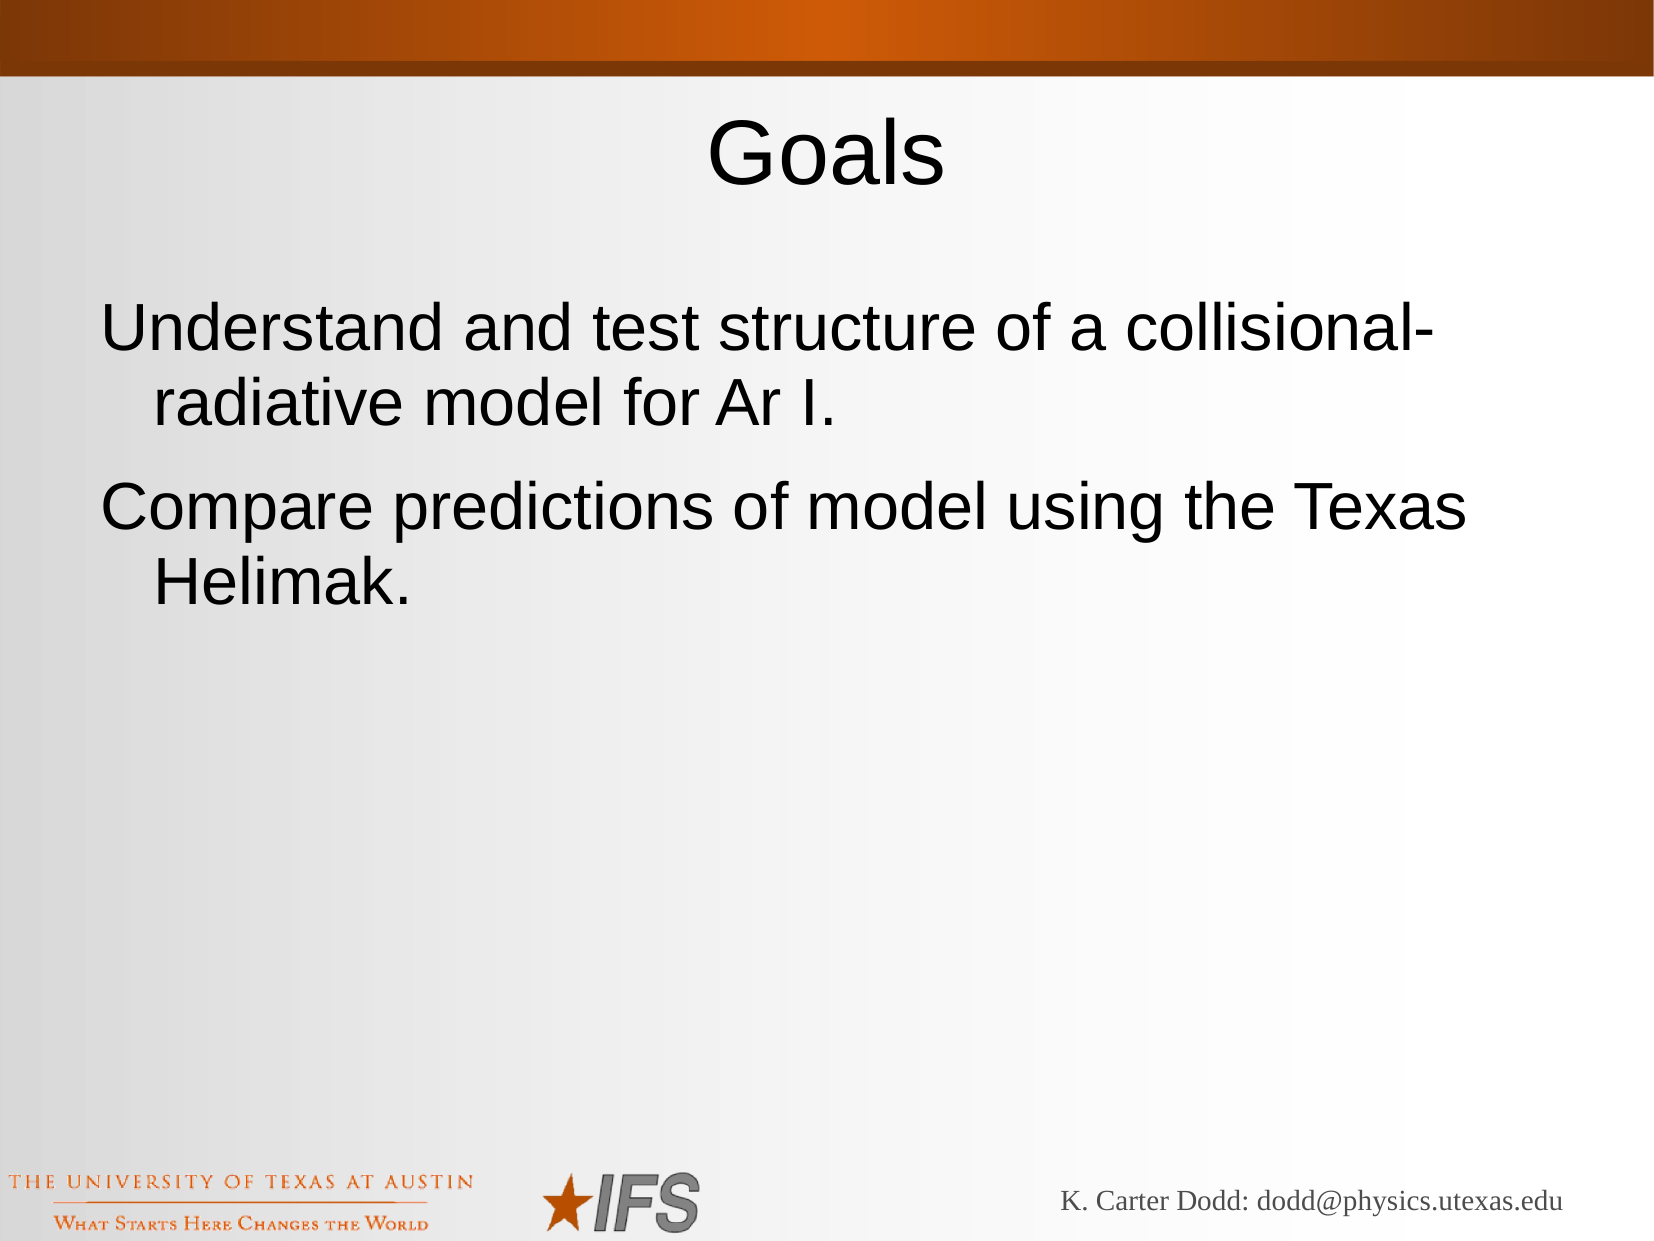

# Goals
Understand and test structure of a collisional-radiative model for Ar I.
Compare predictions of model using the Texas Helimak.